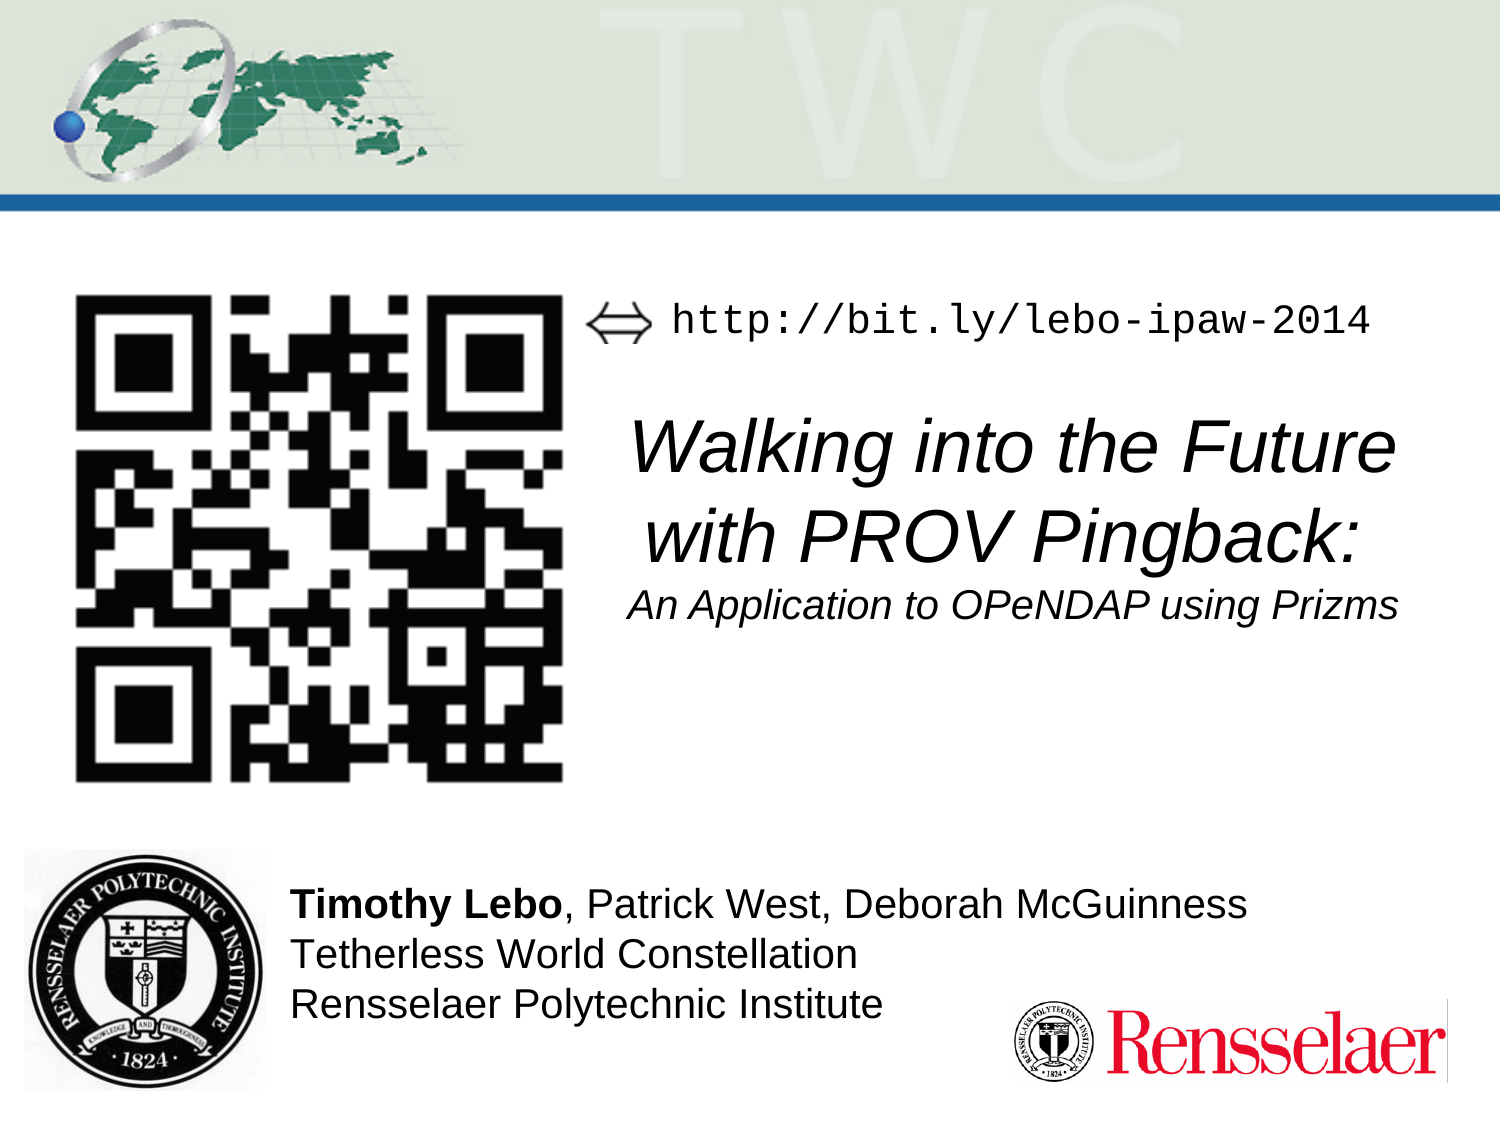

http://bit.ly/lebo-ipaw-2014
# Walking into the Future with PROV Pingback: An Application to OPeNDAP using Prizms
Timothy Lebo, Patrick West, Deborah McGuinness
Tetherless World Constellation
Rensselaer Polytechnic Institute